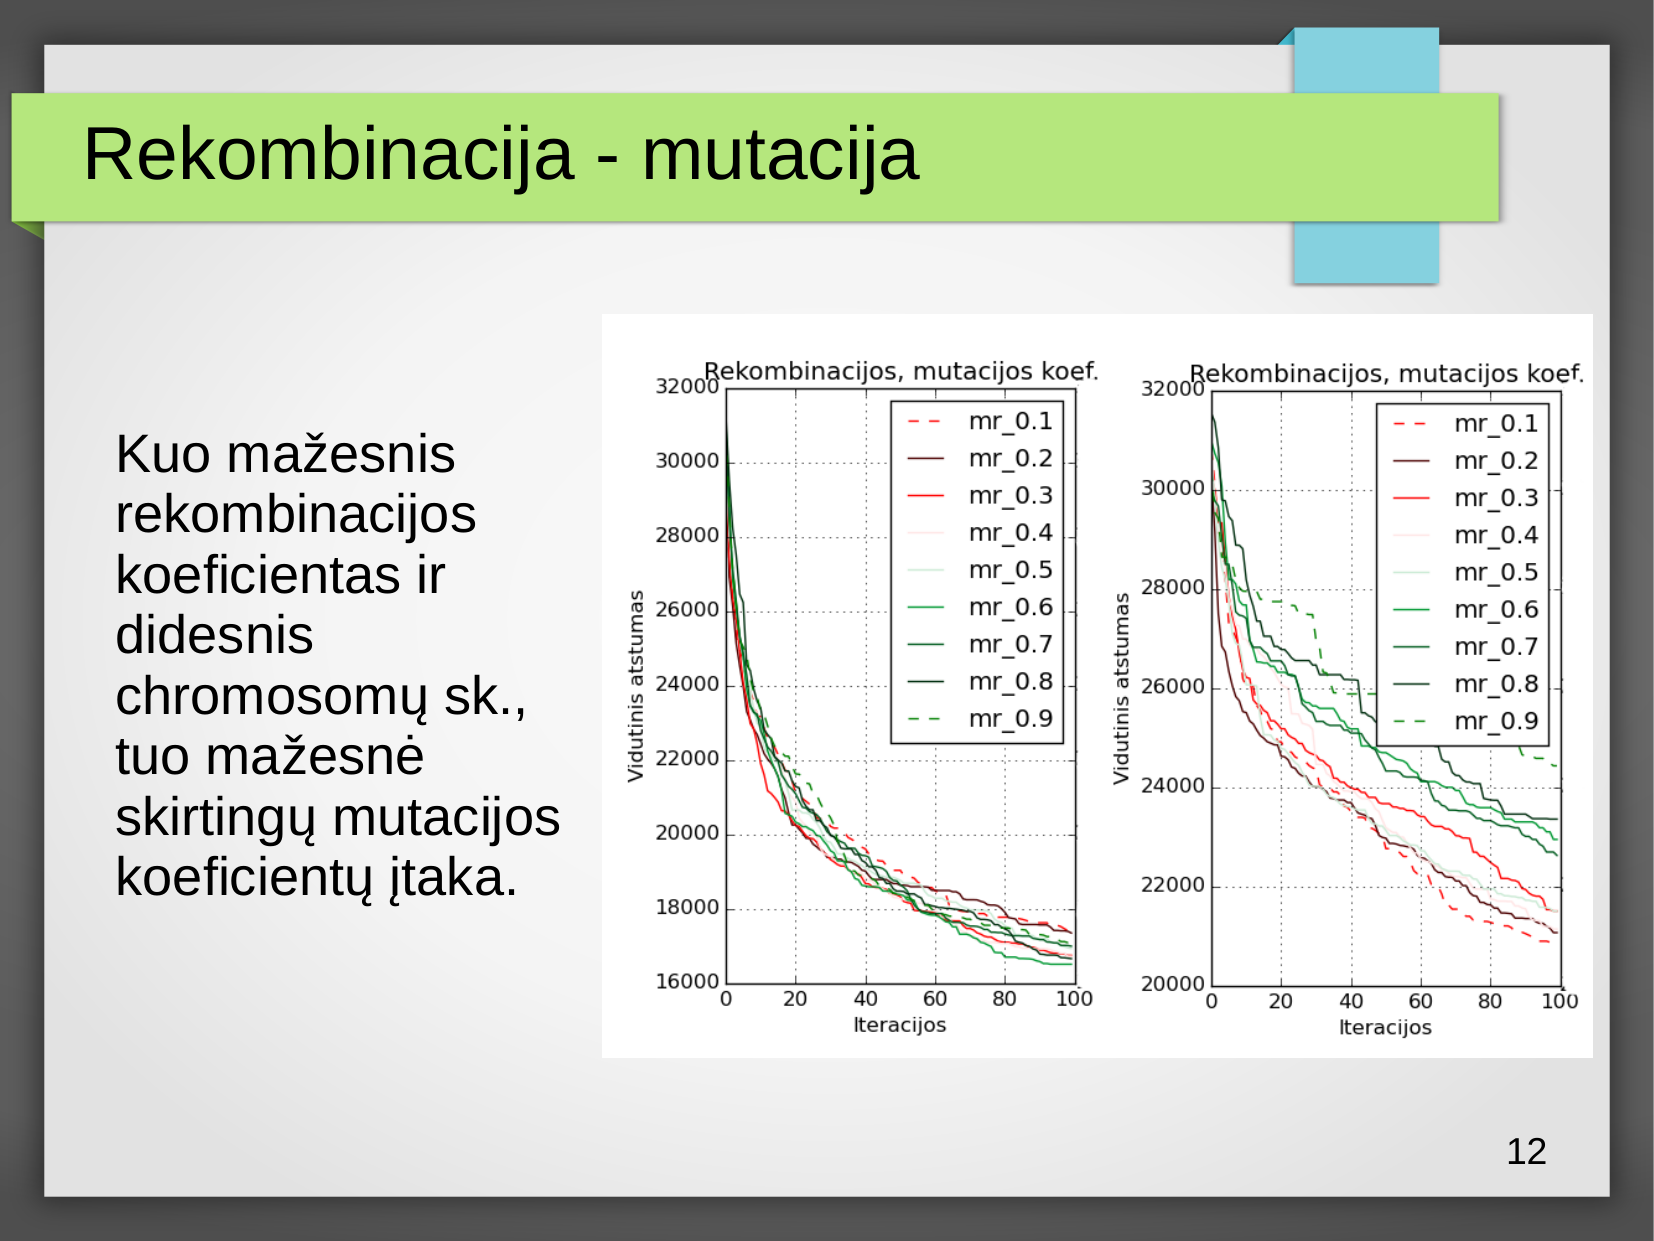

# Rekombinacija - mutacija
Kuo mažesnis rekombinacijos koeficientas ir didesnis chromosomų sk., tuo mažesnė skirtingų mutacijos koeficientų įtaka.